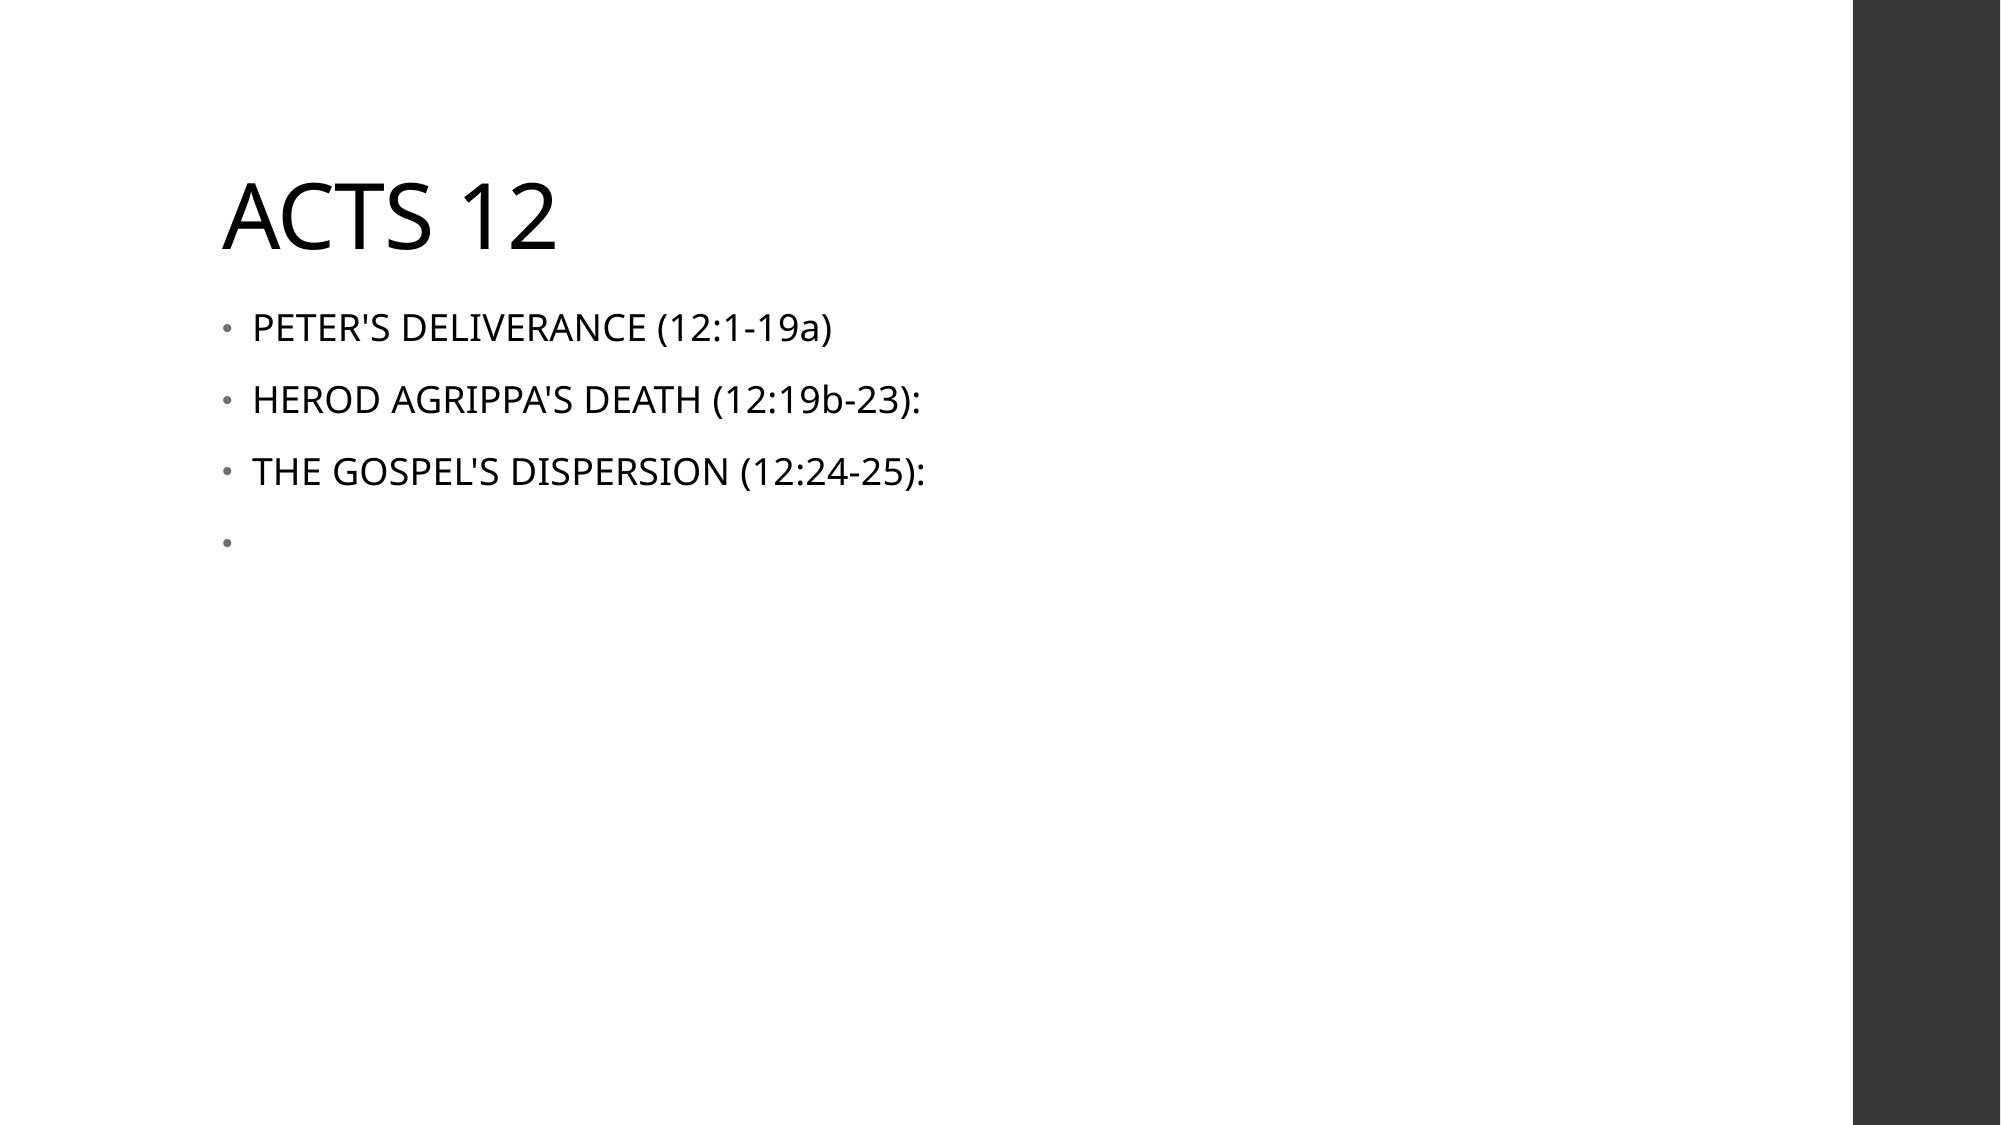

# ACTS 12
PETER'S DELIVERANCE (12:1-19a)
HEROD AGRIPPA'S DEATH (12:19b-23):
THE GOSPEL'S DISPERSION (12:24-25):